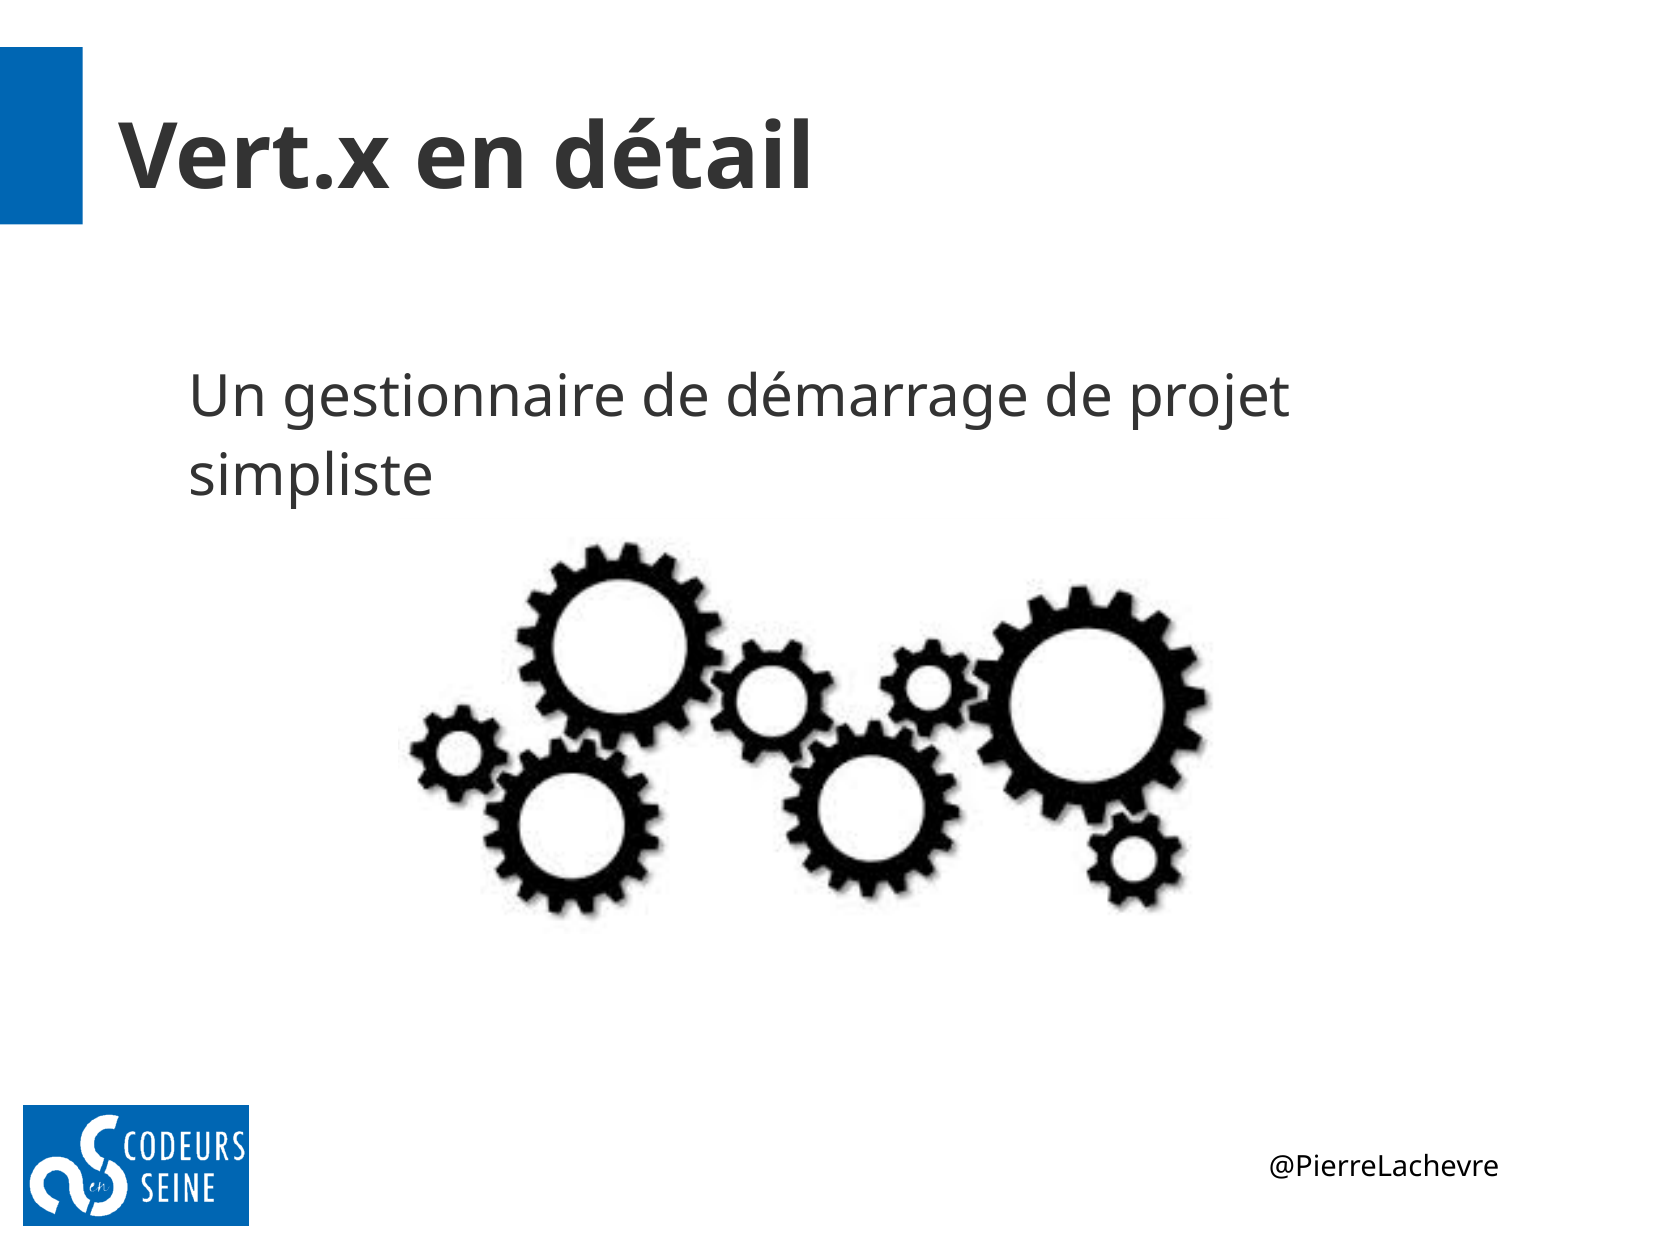

# Vert.x en détail
Un gestionnaire de démarrage de projet simpliste